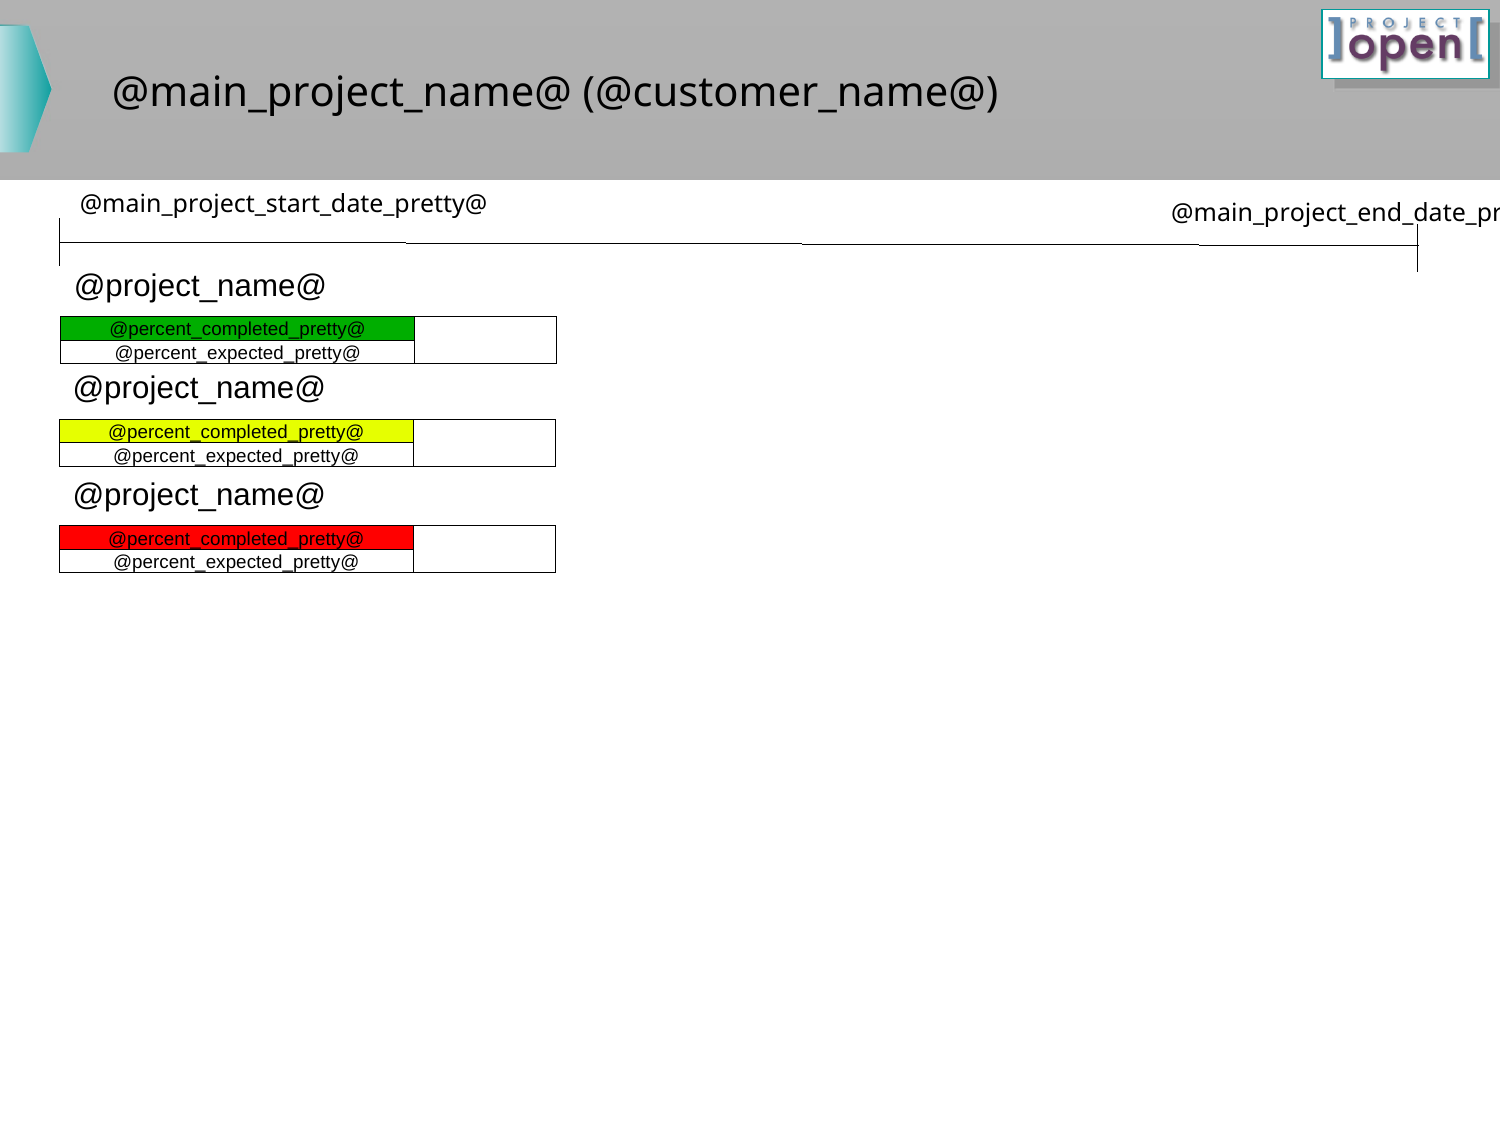

# @main_project_name@ (@customer_name@)
@main_project_start_date_pretty@
@main_project_end_date_pretty@
@project_name@
@percent_completed_pretty@
@percent_expected_pretty@
@project_name@
@percent_completed_pretty@
@percent_expected_pretty@
@project_name@
@percent_completed_pretty@
@percent_expected_pretty@